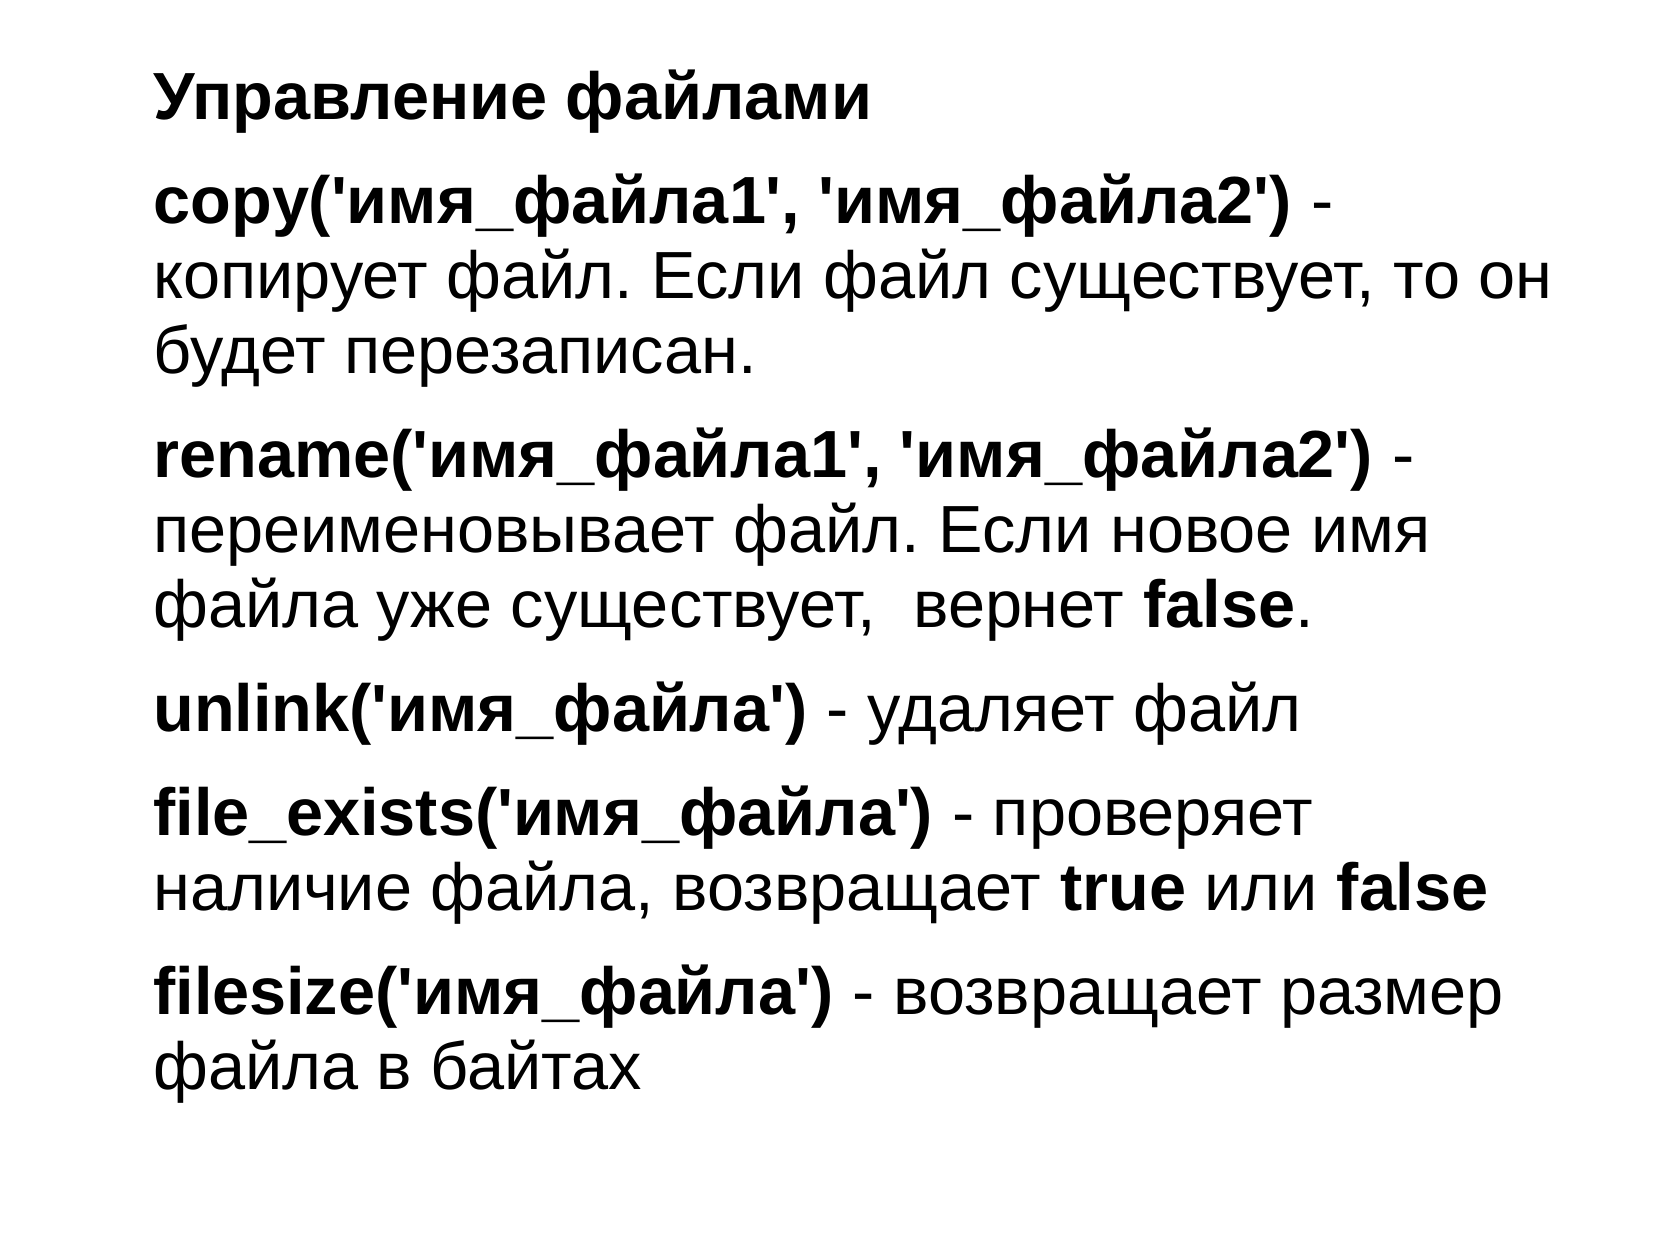

# Управление файлами
copy('имя_файла1', 'имя_файла2') - копирует файл. Если файл существует, то он будет перезаписан.
rename('имя_файла1', 'имя_файла2') - переименовывает файл. Если новое имя файла уже существует, вернет false.
unlink('имя_файла') - удаляет файл
file_exists('имя_файла') - проверяет наличие файла, возвращает true или false
filesize('имя_файла') - возвращает размер файла в байтах